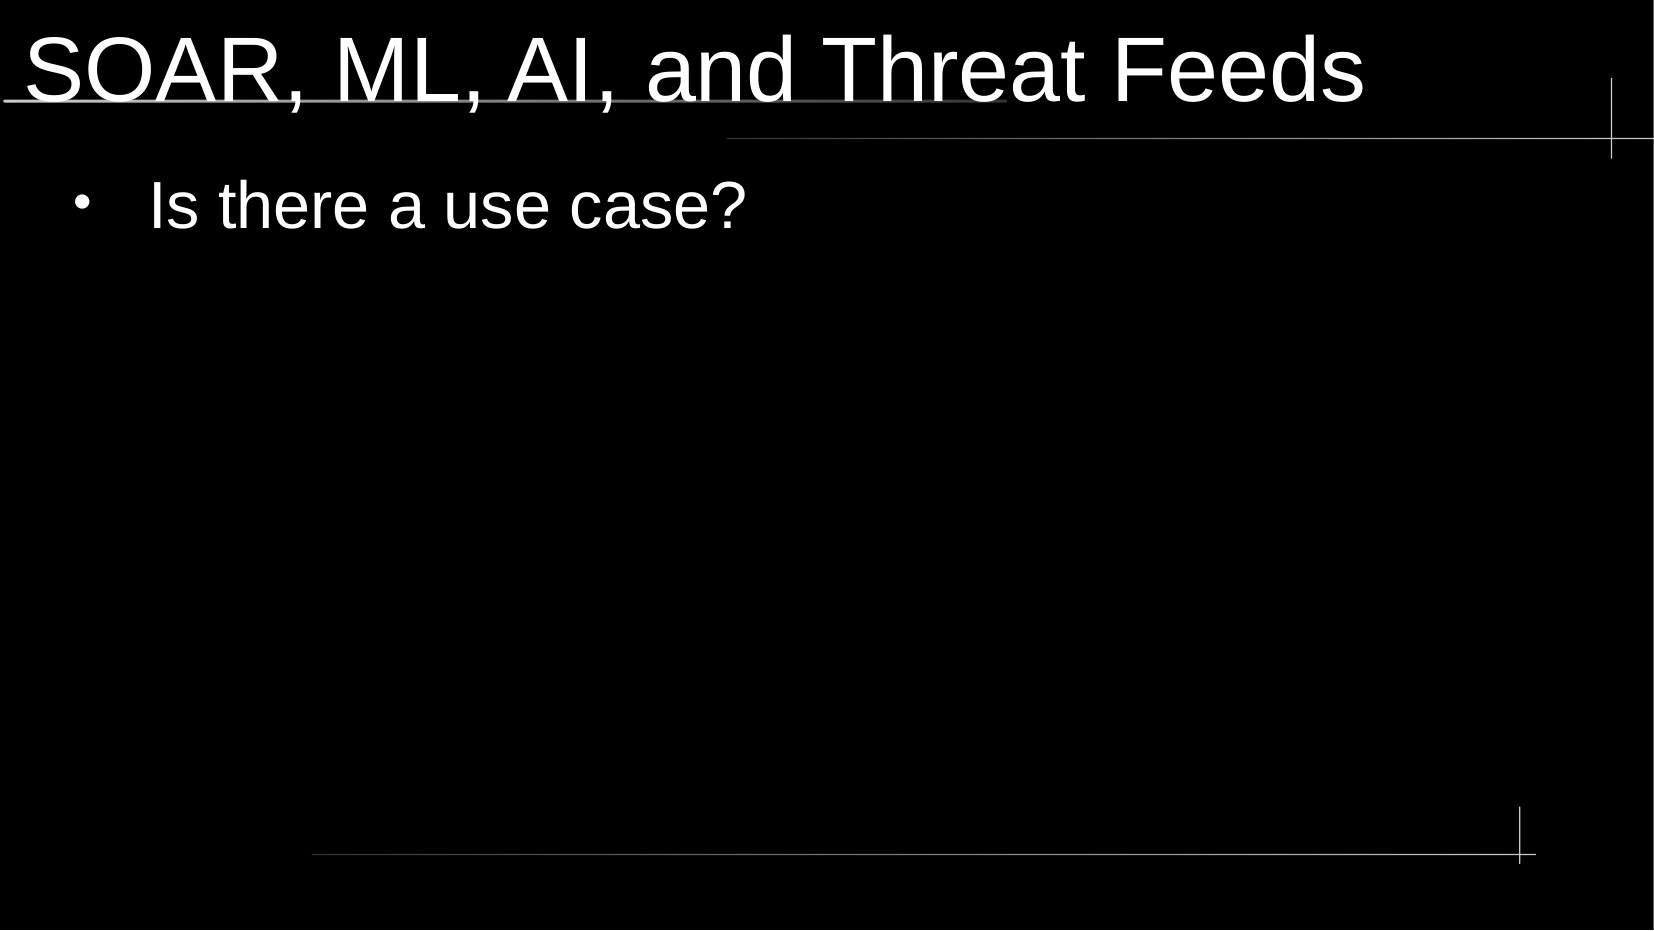

# SOAR, ML, AI, and Threat Feeds
Is there a use case?